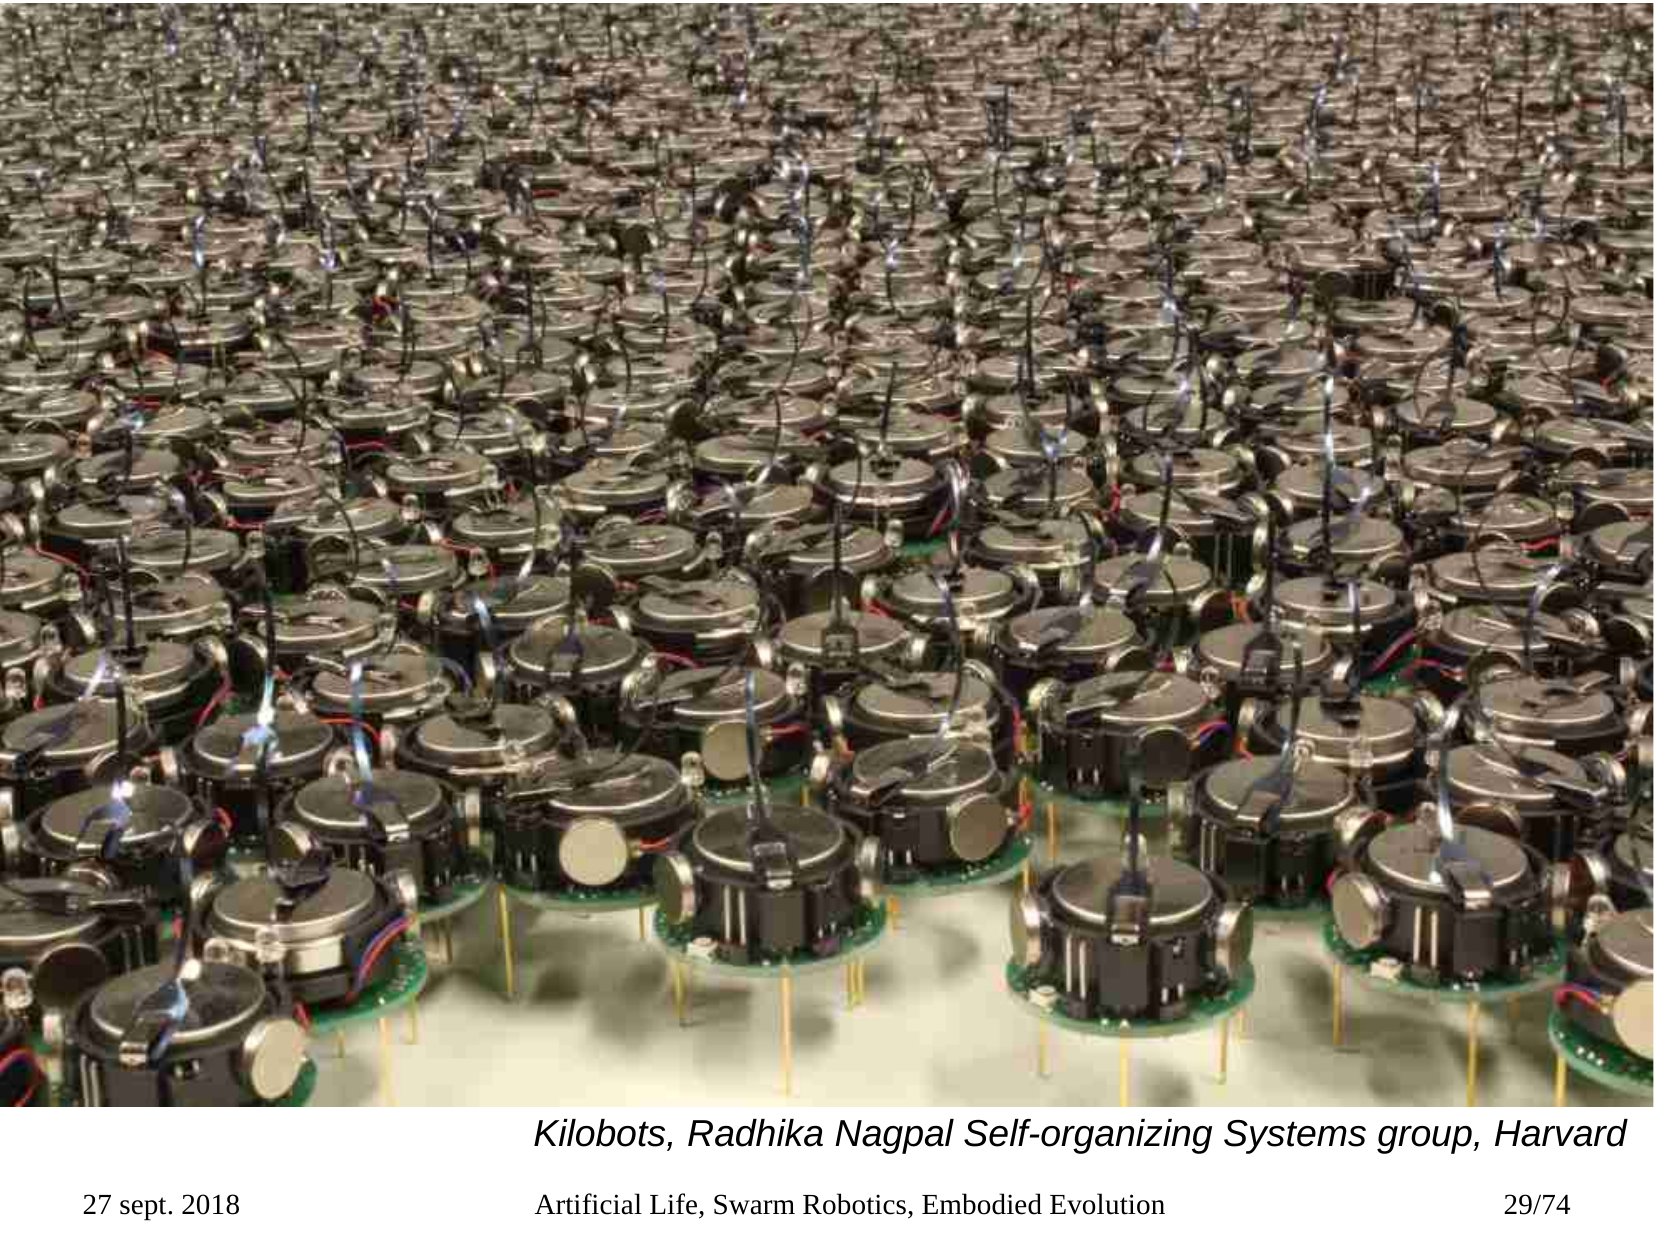

Kilobots, Radhika Nagpal Self-organizing Systems group, Harvard
27 sept. 2018
Artificial Life, Swarm Robotics, Embodied Evolution
29